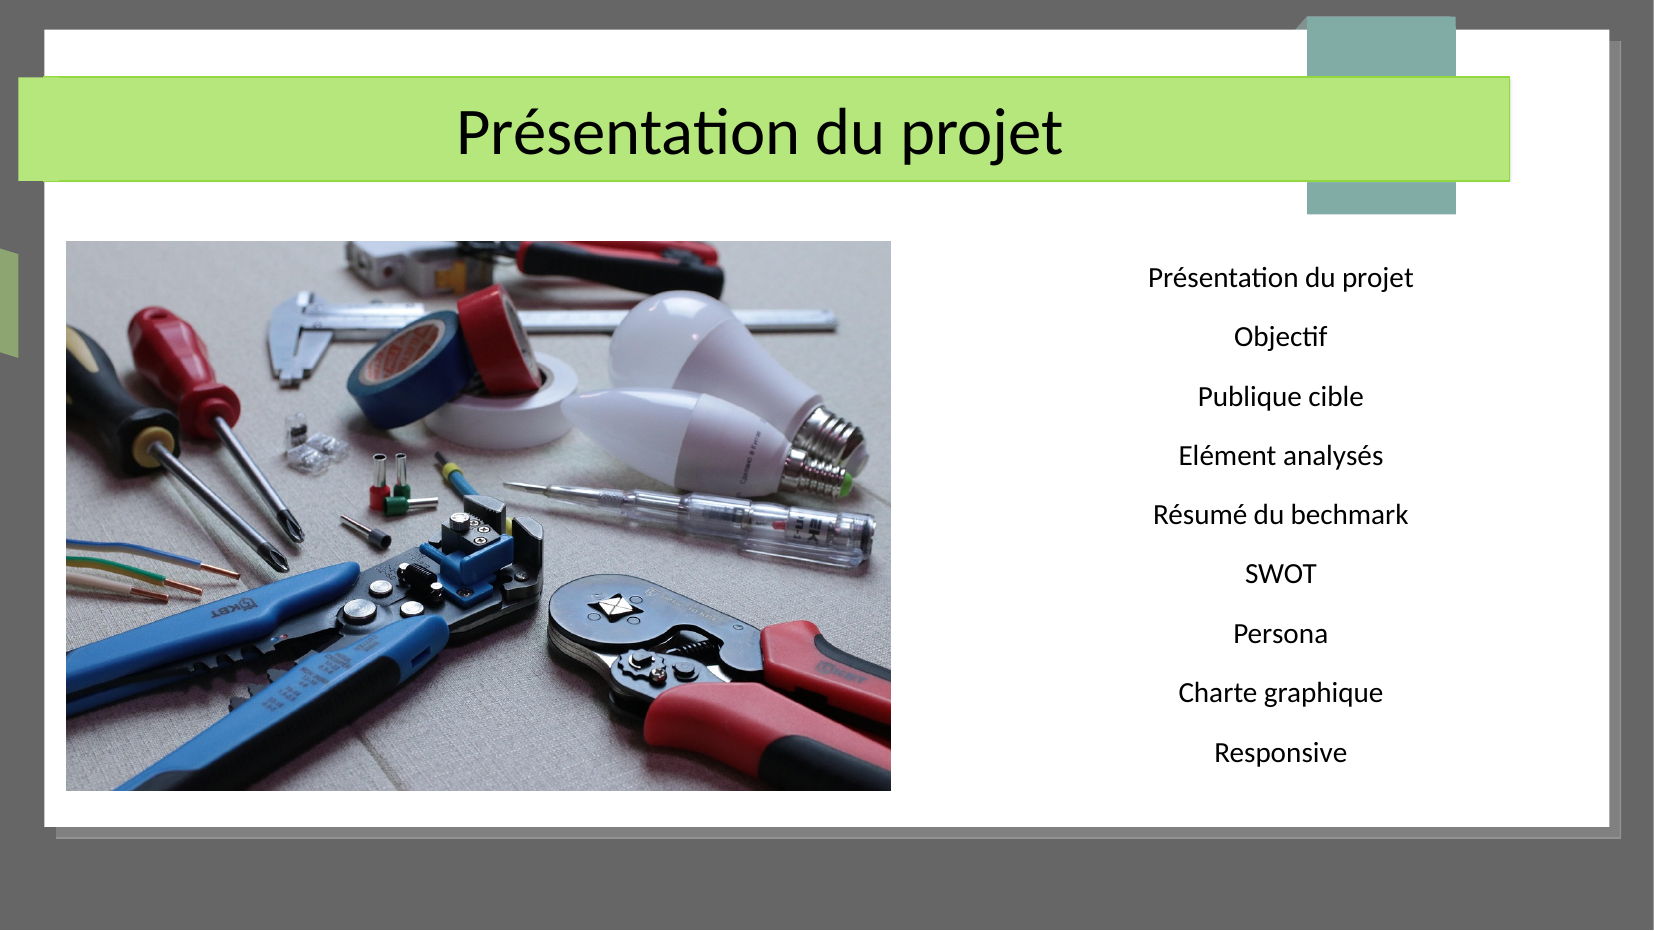

Présentation du projet
Présentation du projet
Objectif
Publique cible
Elément analysés
Résumé du bechmark
SWOT
Persona
Charte graphique
Responsive